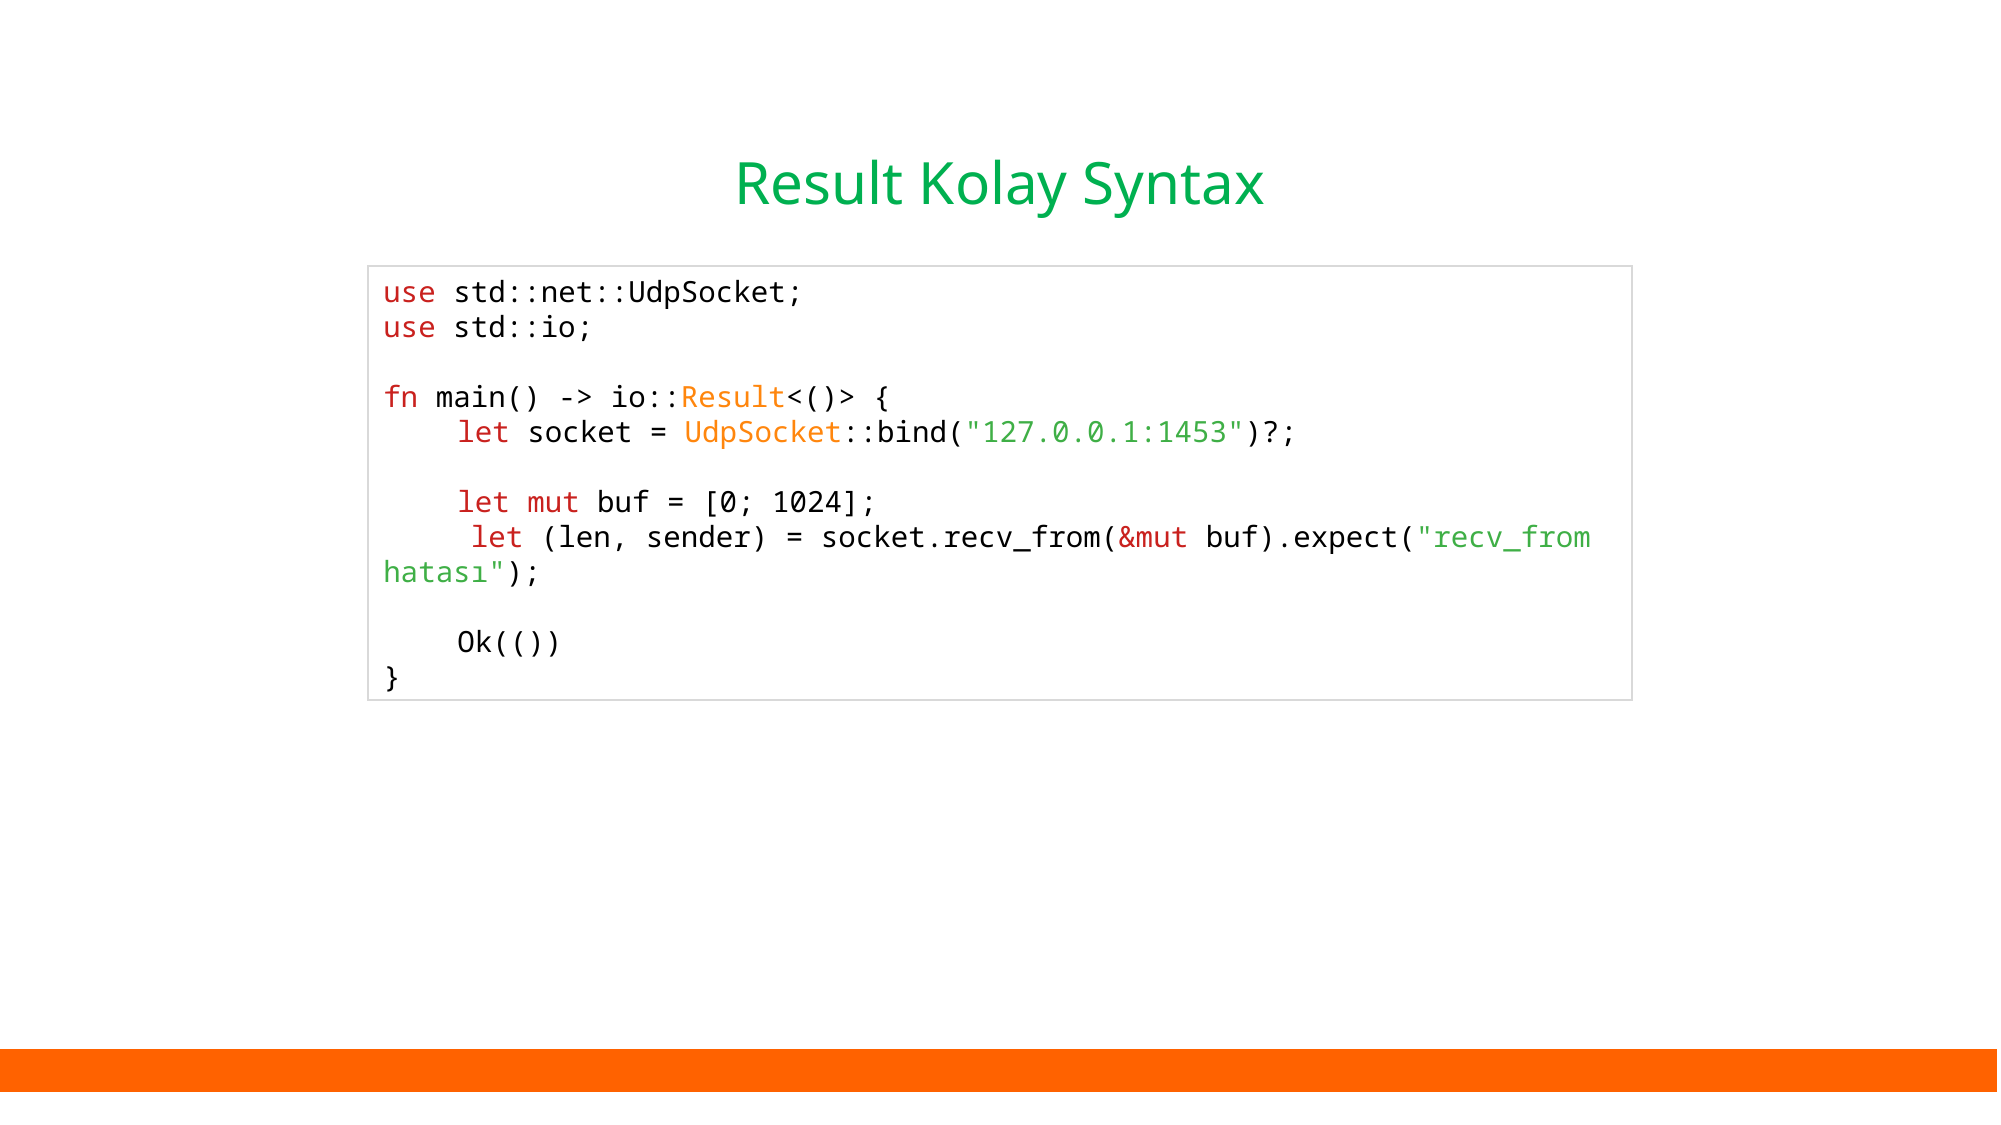

# Result Kolay Syntax
use std::net::UdpSocket;
use std::io;
fn main() -> io::Result<()> {
	let socket = UdpSocket::bind("127.0.0.1:1453")?;
	let mut buf = [0; 1024];
 let (len, sender) = socket.recv_from(&mut buf).expect("recv_from hatası");
	Ok(())
}